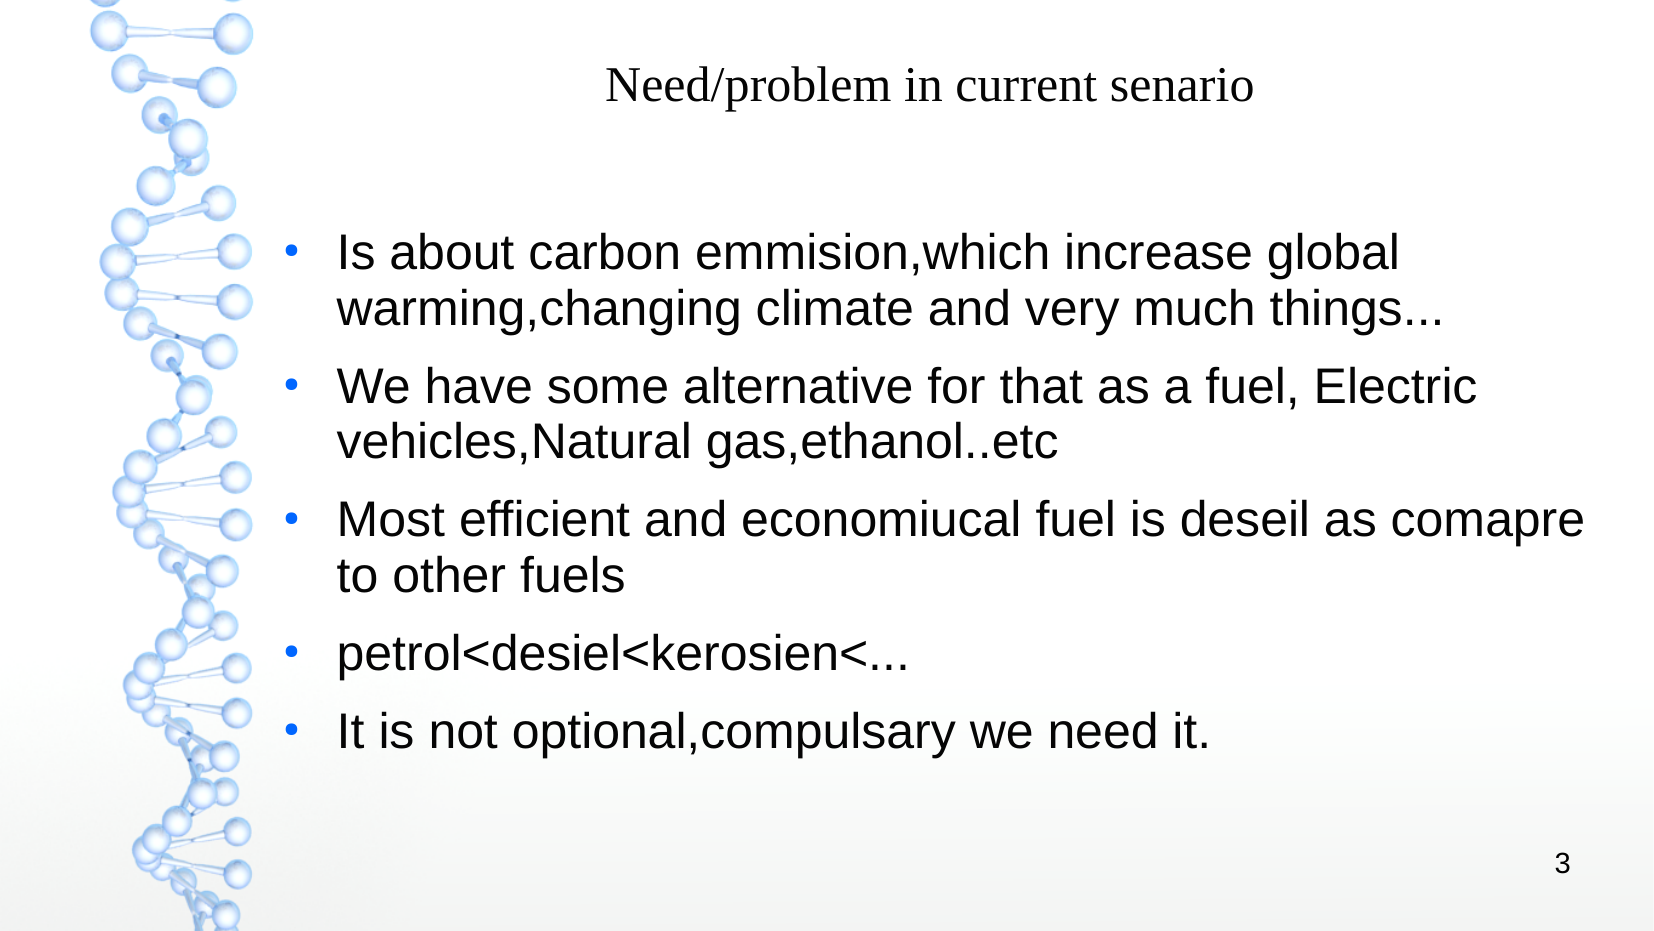

# Need/problem in current senario
Is about carbon emmision,which increase global warming,changing climate and very much things...
We have some alternative for that as a fuel, Electric vehicles,Natural gas,ethanol..etc
Most efficient and economiucal fuel is deseil as comapre to other fuels
petrol<desiel<kerosien<...
It is not optional,compulsary we need it.
3